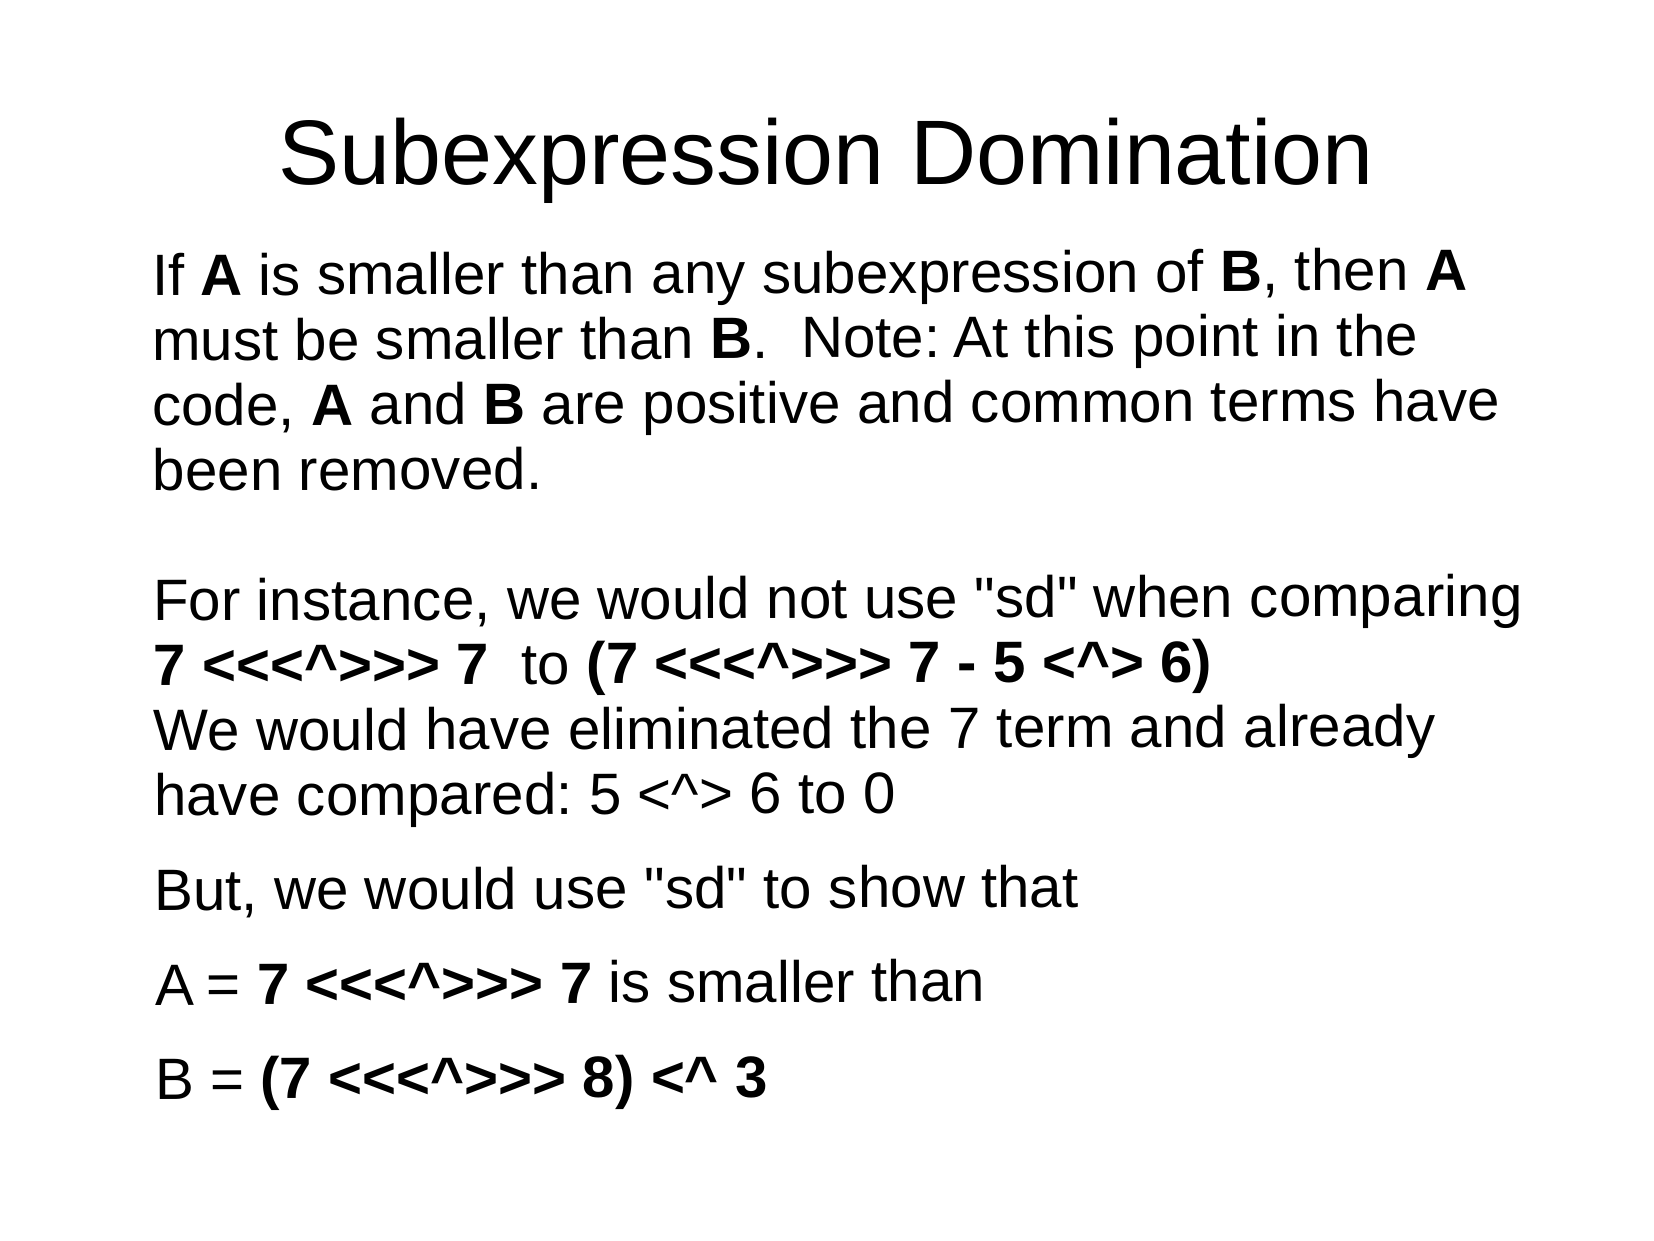

# Subexpression Domination
If A is smaller than any subexpression of B, then A must be smaller than B. Note: At this point in the code, A and B are positive and common terms have been removed.
For instance, we would not use "sd" when comparing 7 <<<^>>> 7 to (7 <<<^>>> 7 - 5 <^> 6)
We would have eliminated the 7 term and already have compared: 5 <^> 6 to 0
But, we would use "sd" to show that
A = 7 <<<^>>> 7 is smaller than
B = (7 <<<^>>> 8) <^ 3